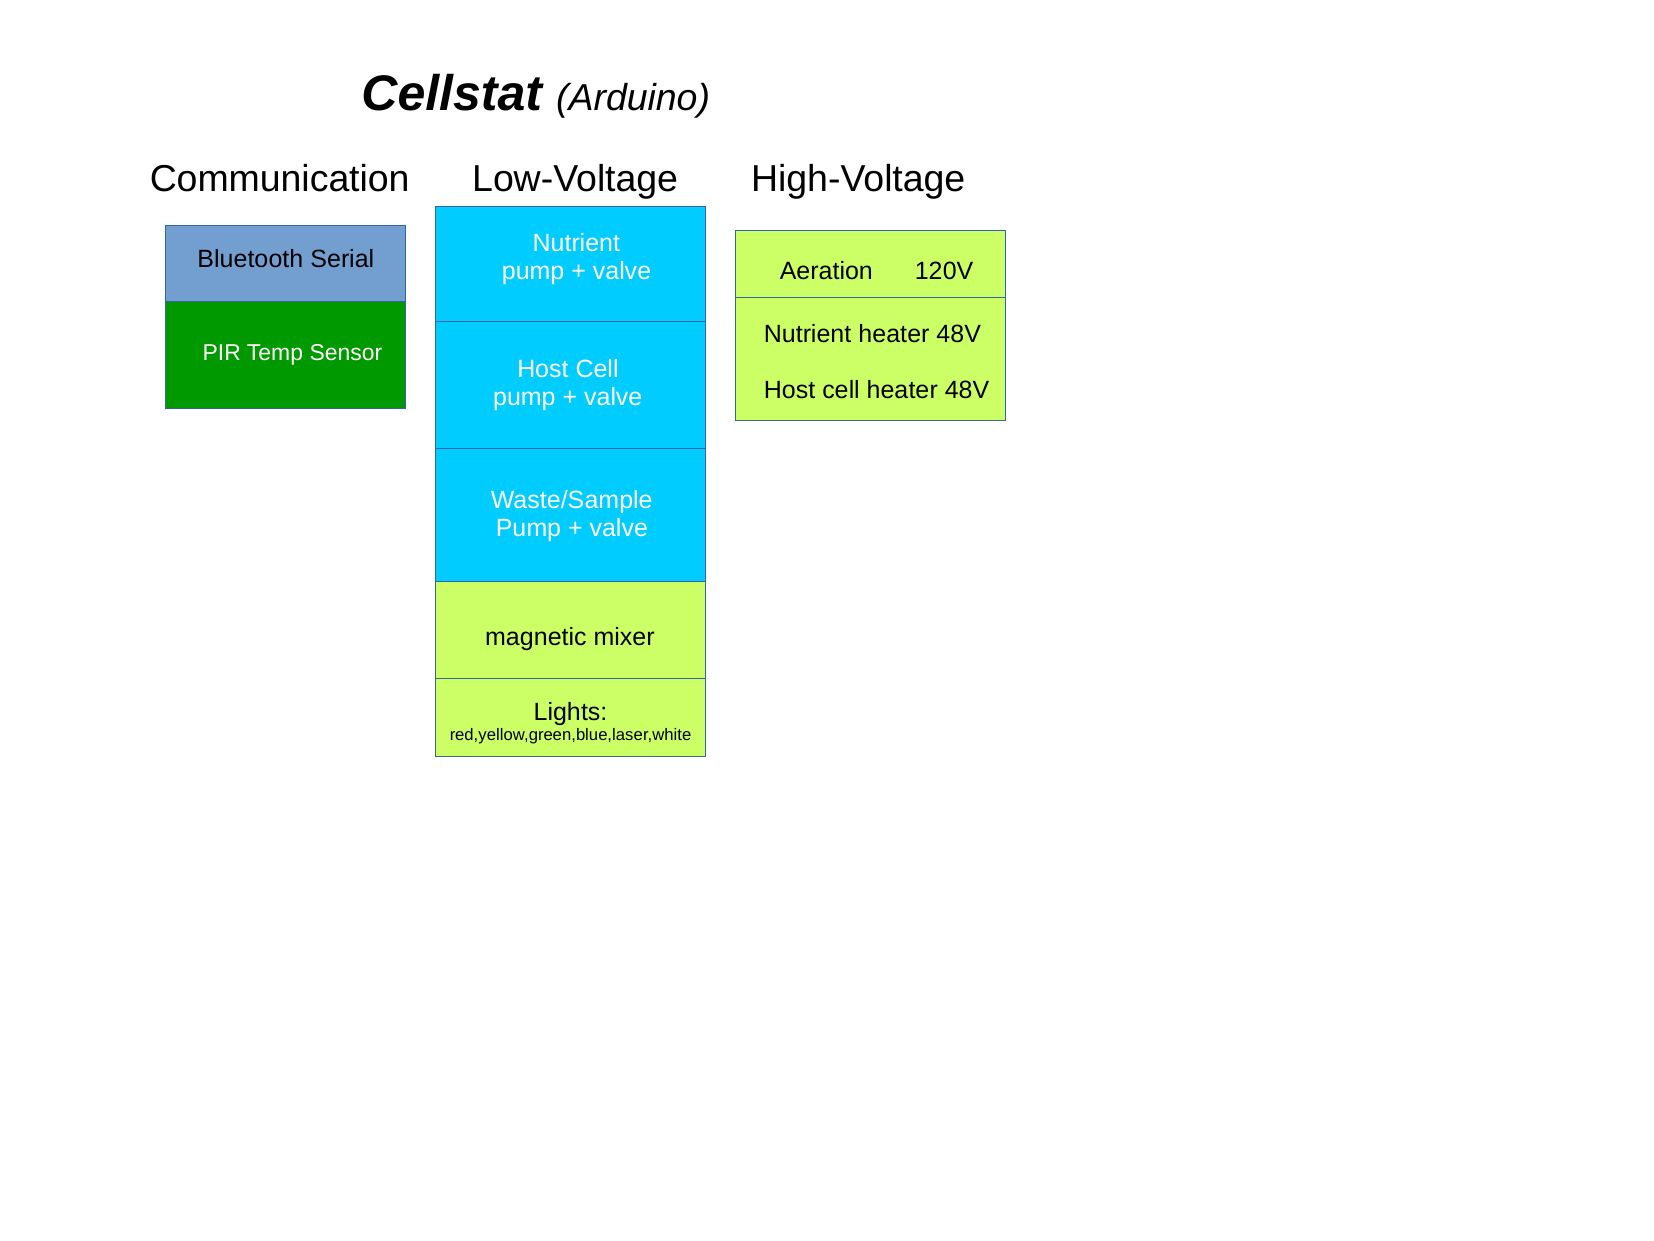

Cellstat (Arduino)
Communication Low-Voltage High-Voltage
Nutrient
pump + valve
Bluetooth Serial
PIR Temp Sensor
Aeration 120V
 Nutrient heater 48V
 Host cell heater 48V
Host Cell
pump + valve
Waste/Sample Pump + valve
magnetic mixer
 Lights:
red,yellow,green,blue,laser,white